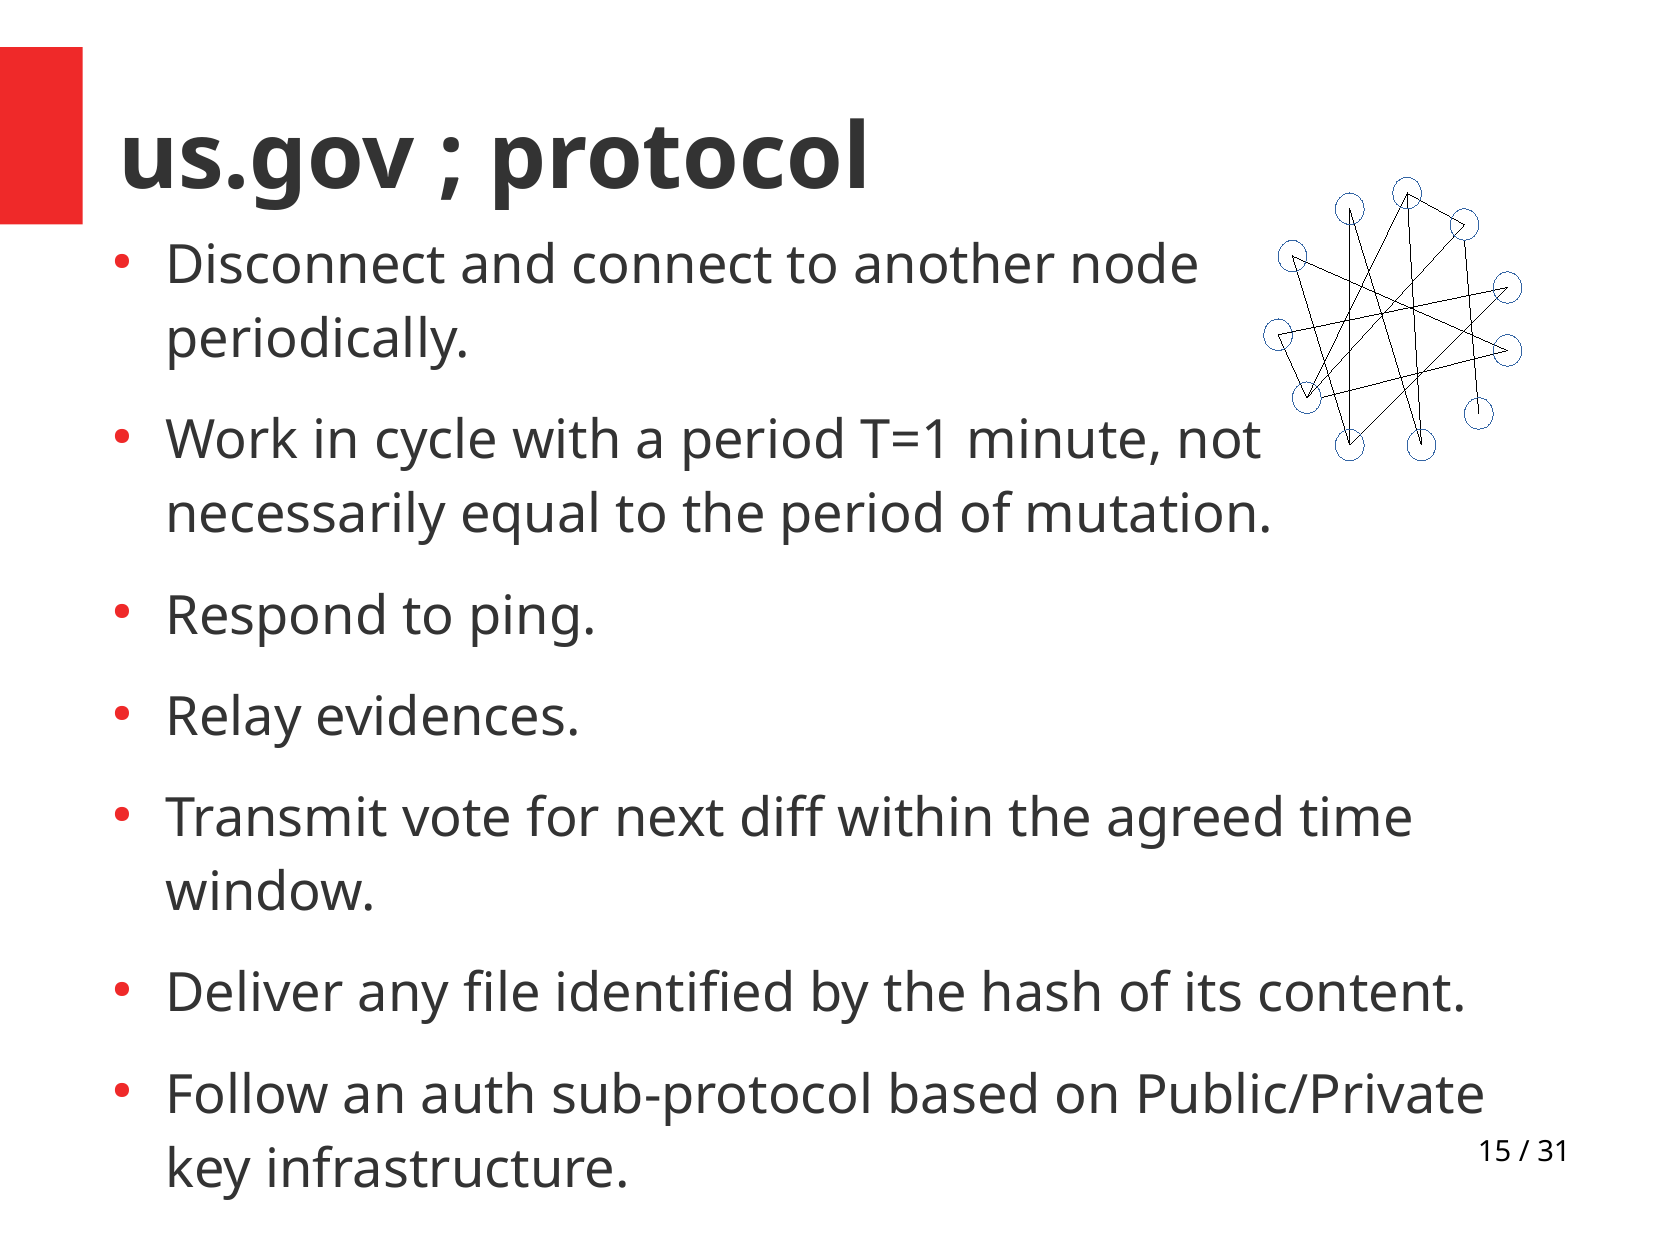

# us.gov ; protocol
Disconnect and connect to another node periodically.
Work in cycle with a period T=1 minute, not necessarily equal to the period of mutation.
Respond to ping.
Relay evidences.
Transmit vote for next diff within the agreed time window.
Deliver any file identified by the hash of its content.
Follow an auth sub-protocol based on Public/Private key infrastructure.
15